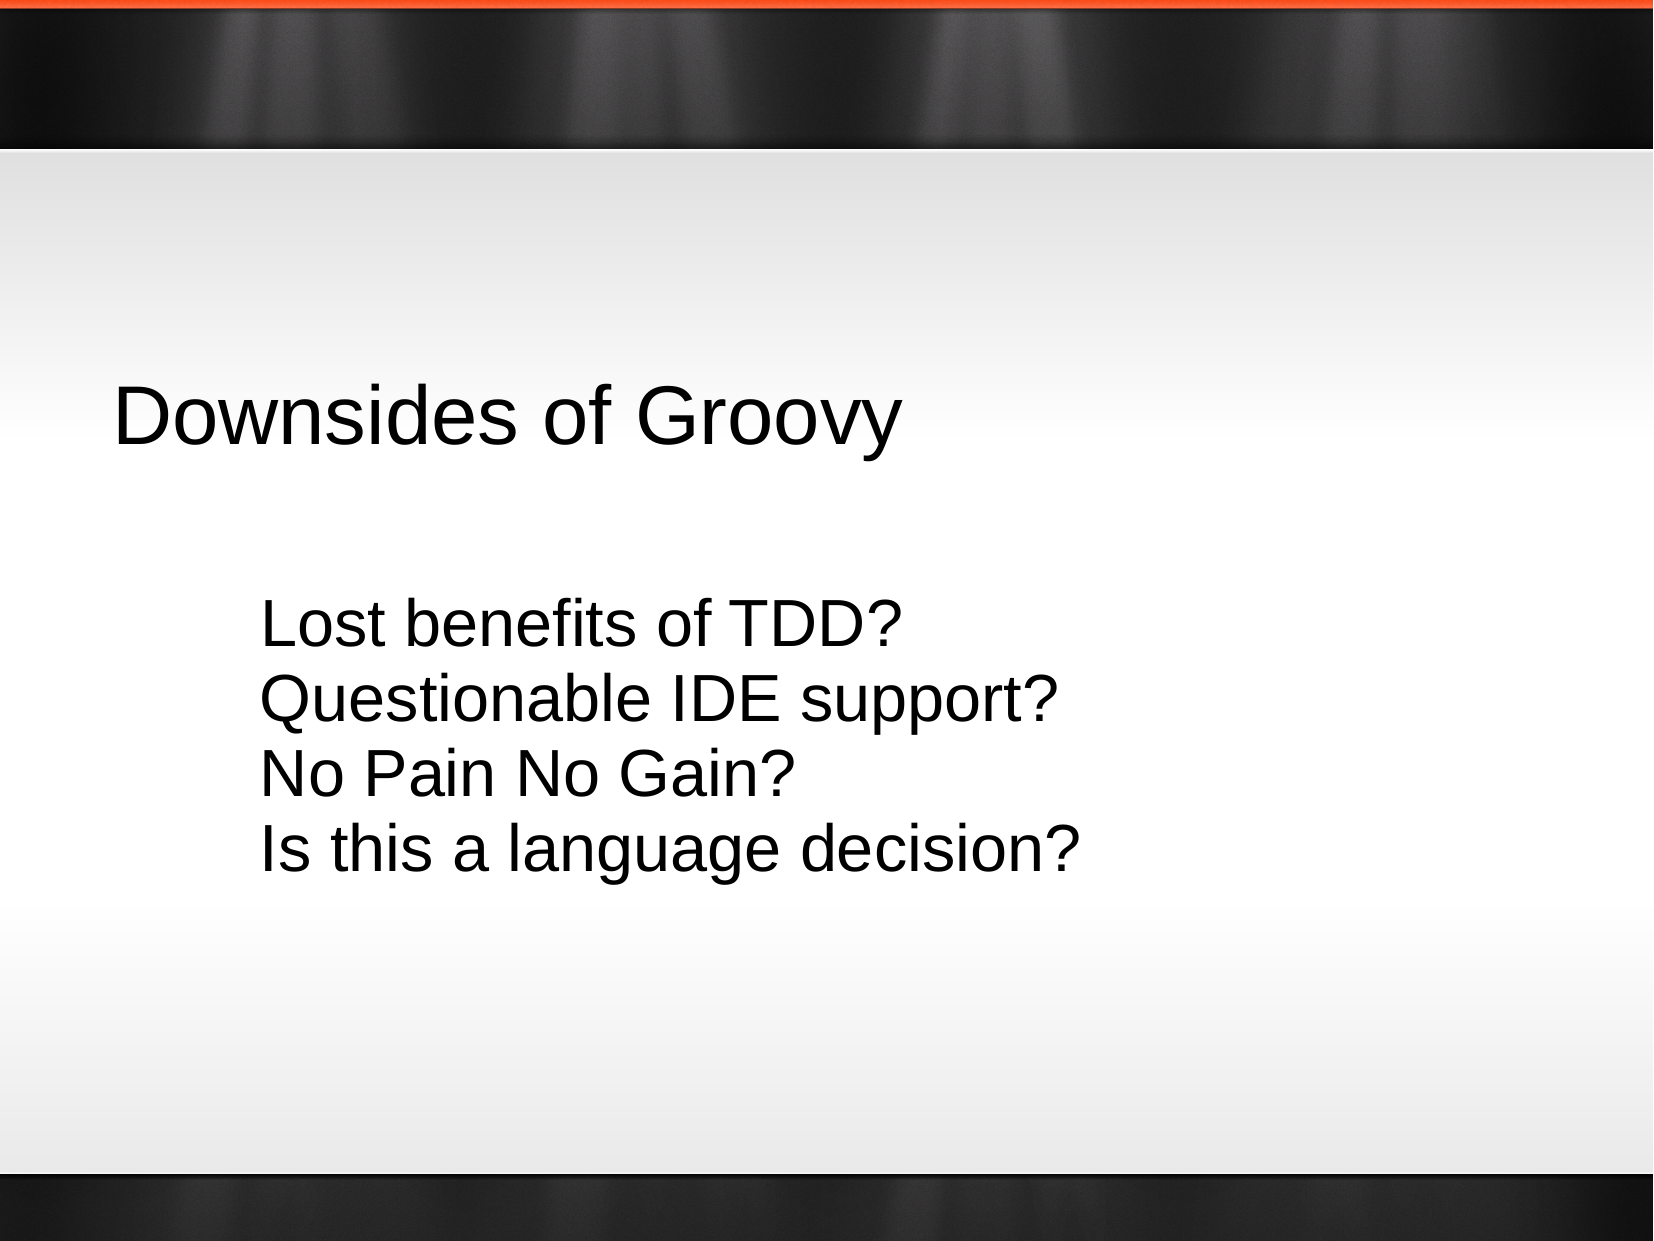

# Downsides of Groovy
 Lost benefits of TDD?
 Questionable IDE support?
 No Pain No Gain?
 Is this a language decision?